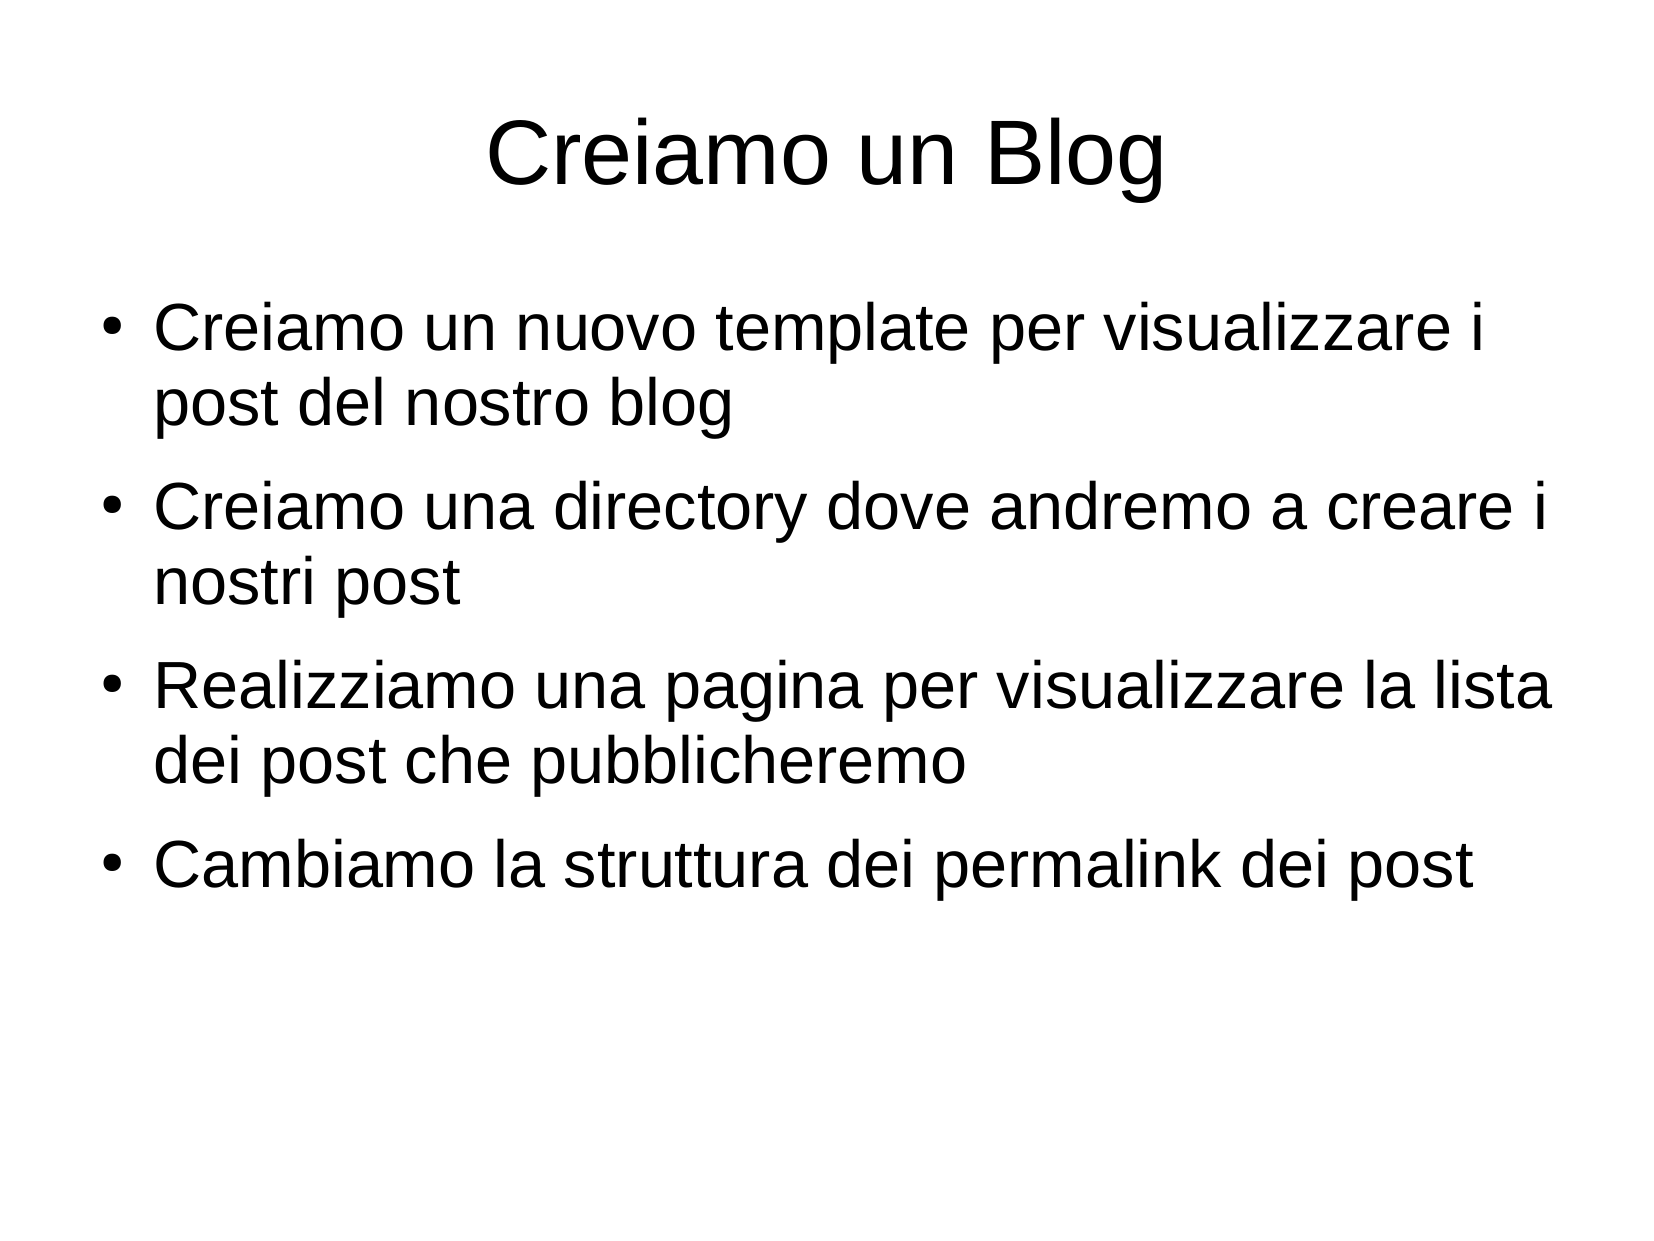

# Creiamo un Blog
Creiamo un nuovo template per visualizzare i post del nostro blog
Creiamo una directory dove andremo a creare i nostri post
Realizziamo una pagina per visualizzare la lista dei post che pubblicheremo
Cambiamo la struttura dei permalink dei post